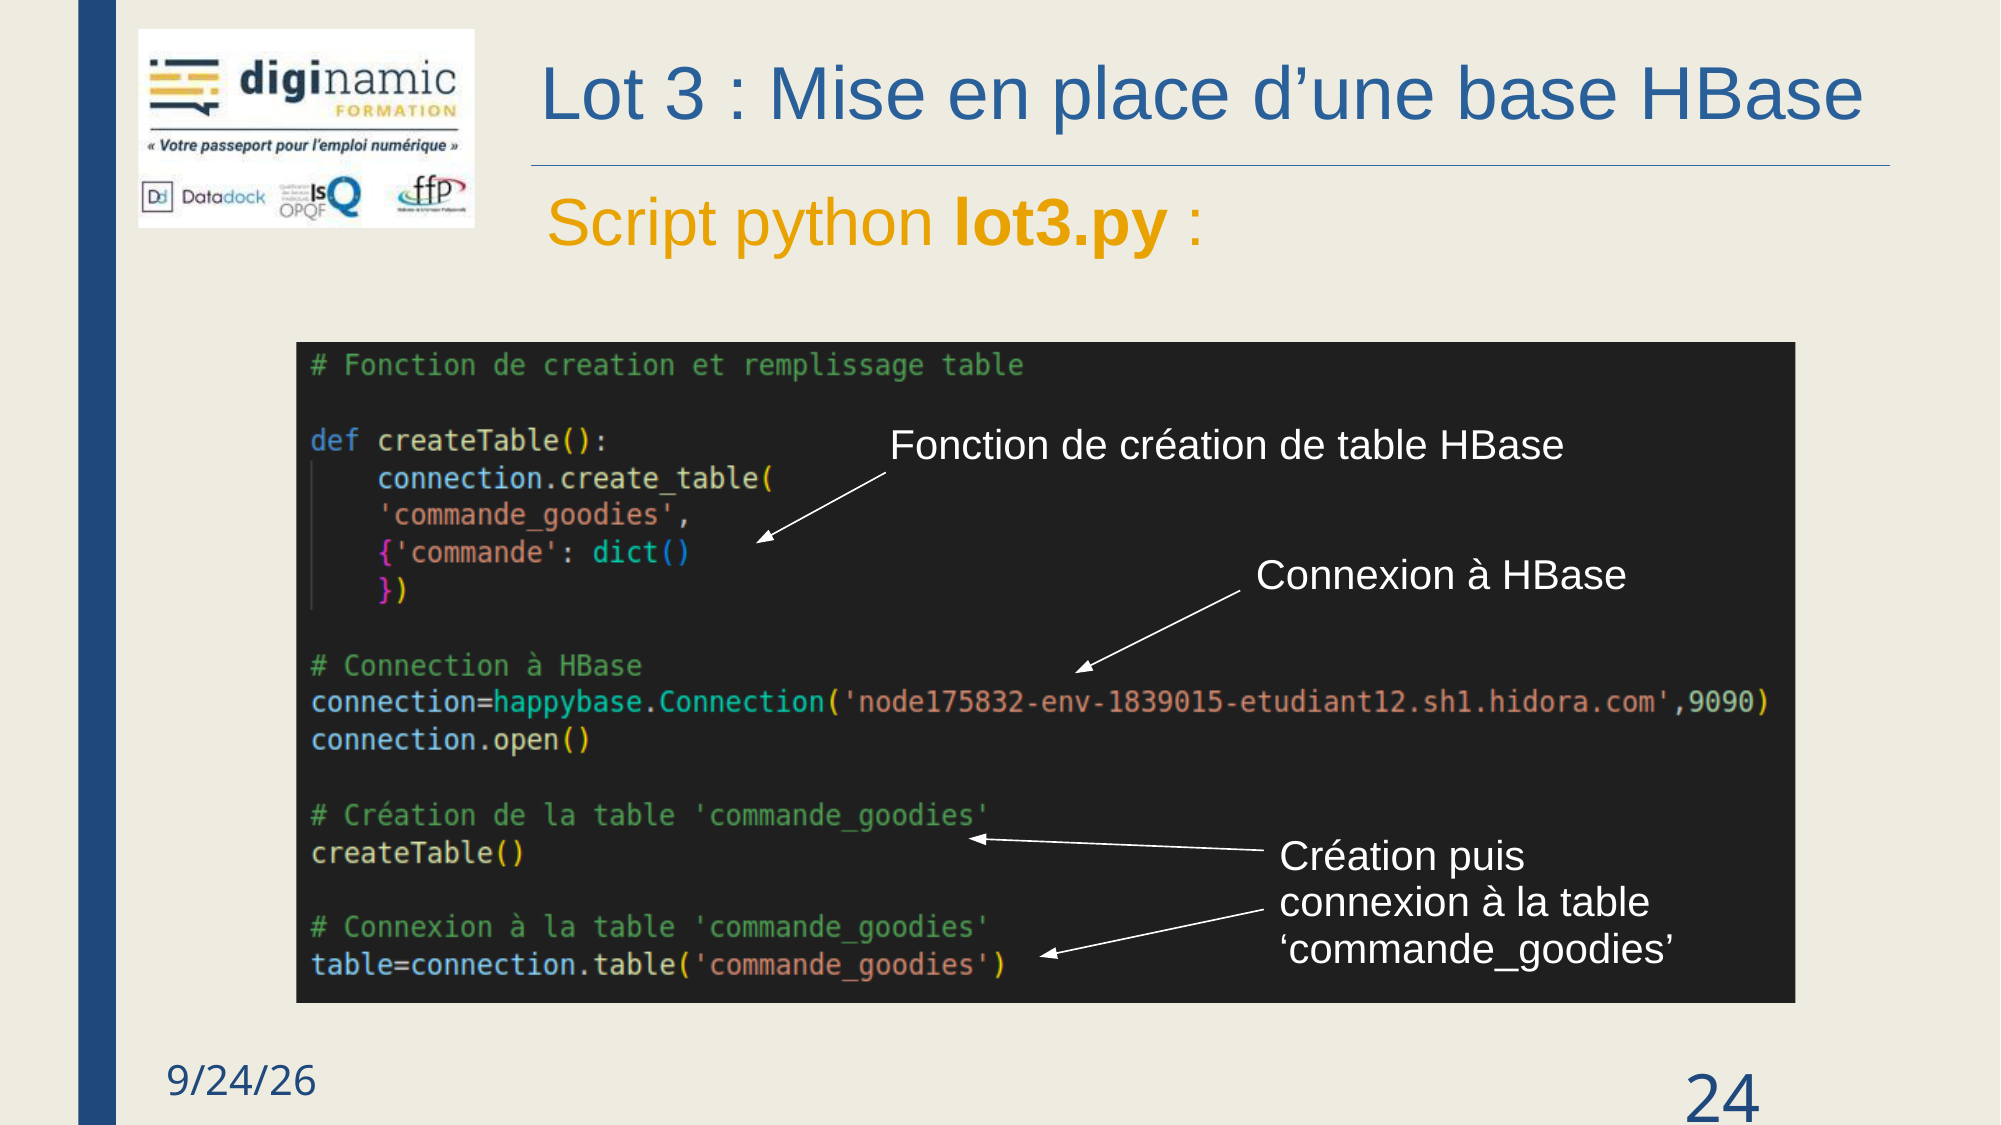

# Lot 3 : Mise en place d’une base HBase
Script python lot3.py :
Fonction de création de table HBase
Connexion à HBase
Création puis connexion à la table
‘commande_goodies’
23